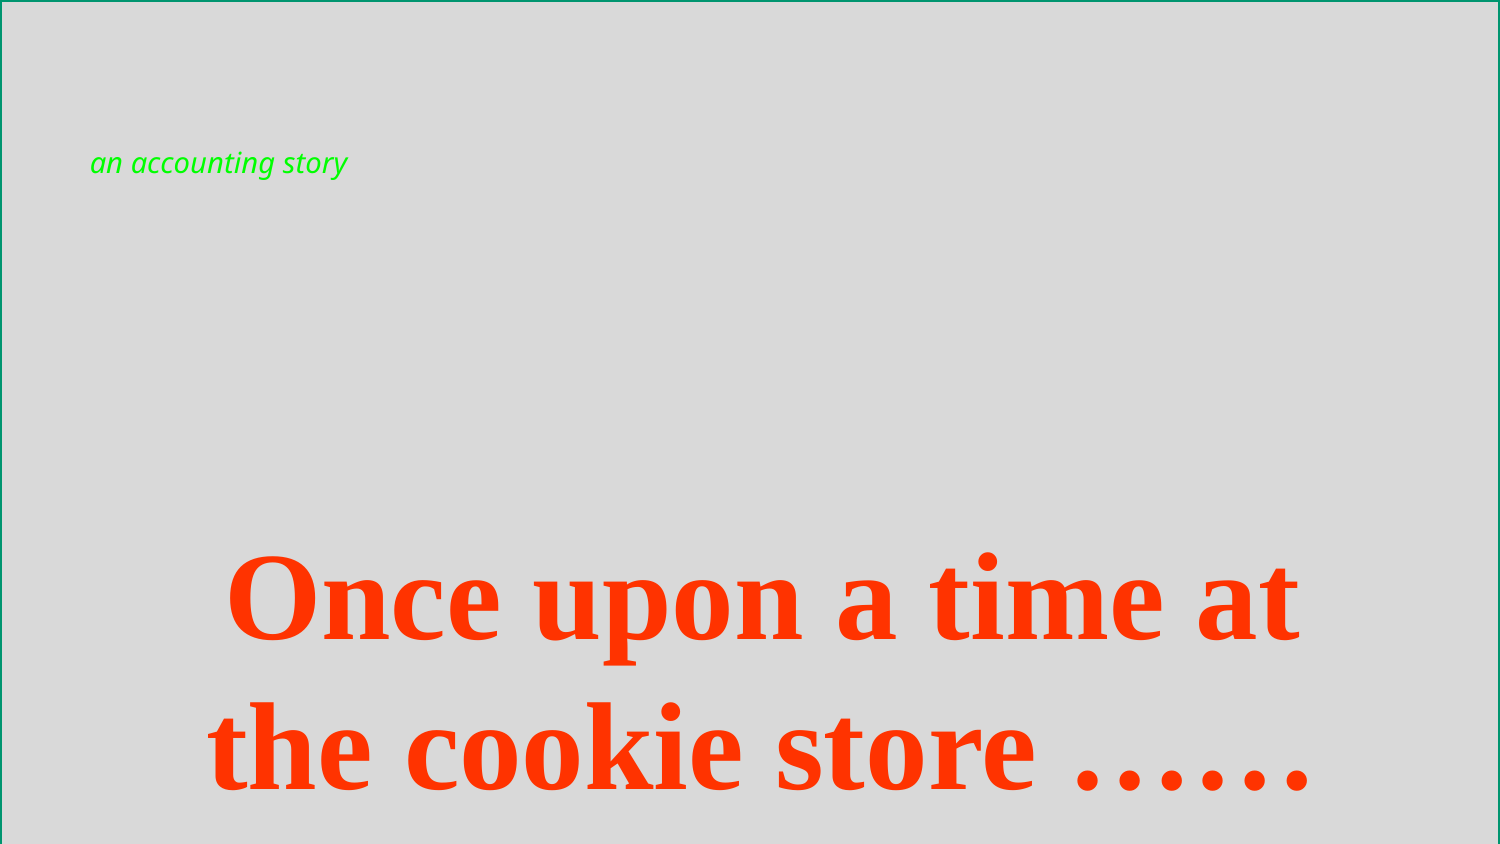

an accounting story
Once upon a time at the cookie store ……